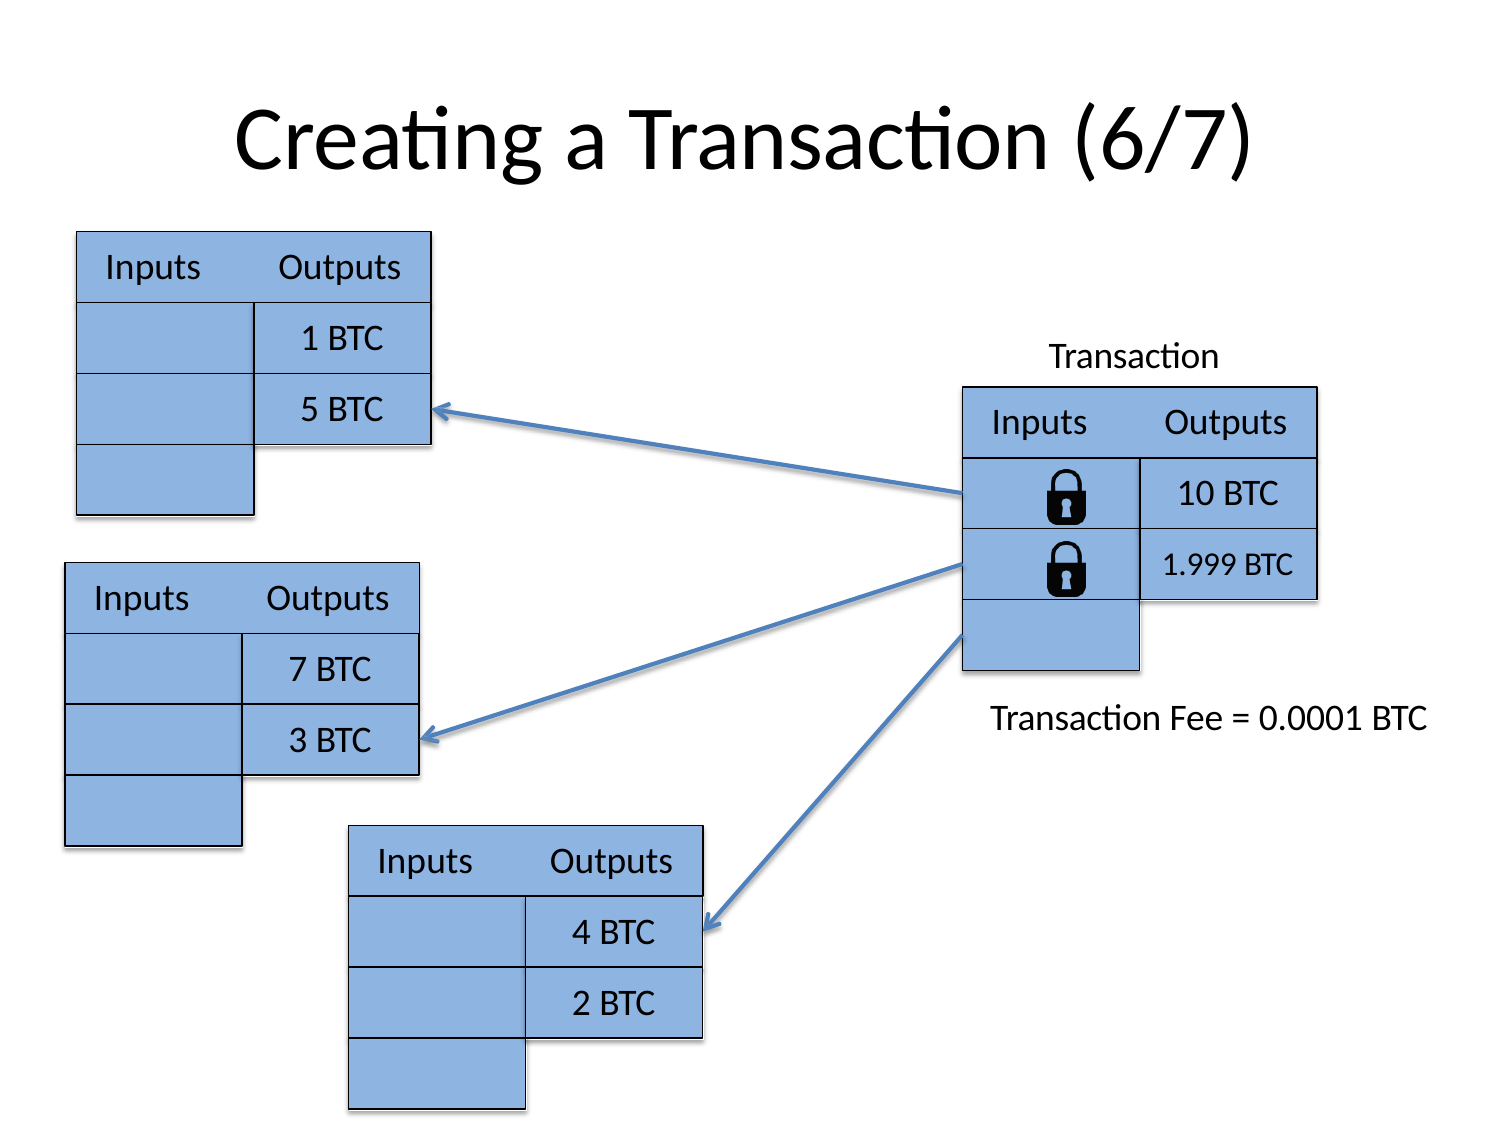

# Creating a Transaction (6/7)
Inputs
Outputs
1 BTC
Transaction
5 BTC
Inputs
Outputs
10 BTC
1.999 BTC
Inputs
Outputs
7 BTC
Transaction Fee = 0.0001 BTC
3 BTC
Inputs
Outputs
4 BTC
2 BTC